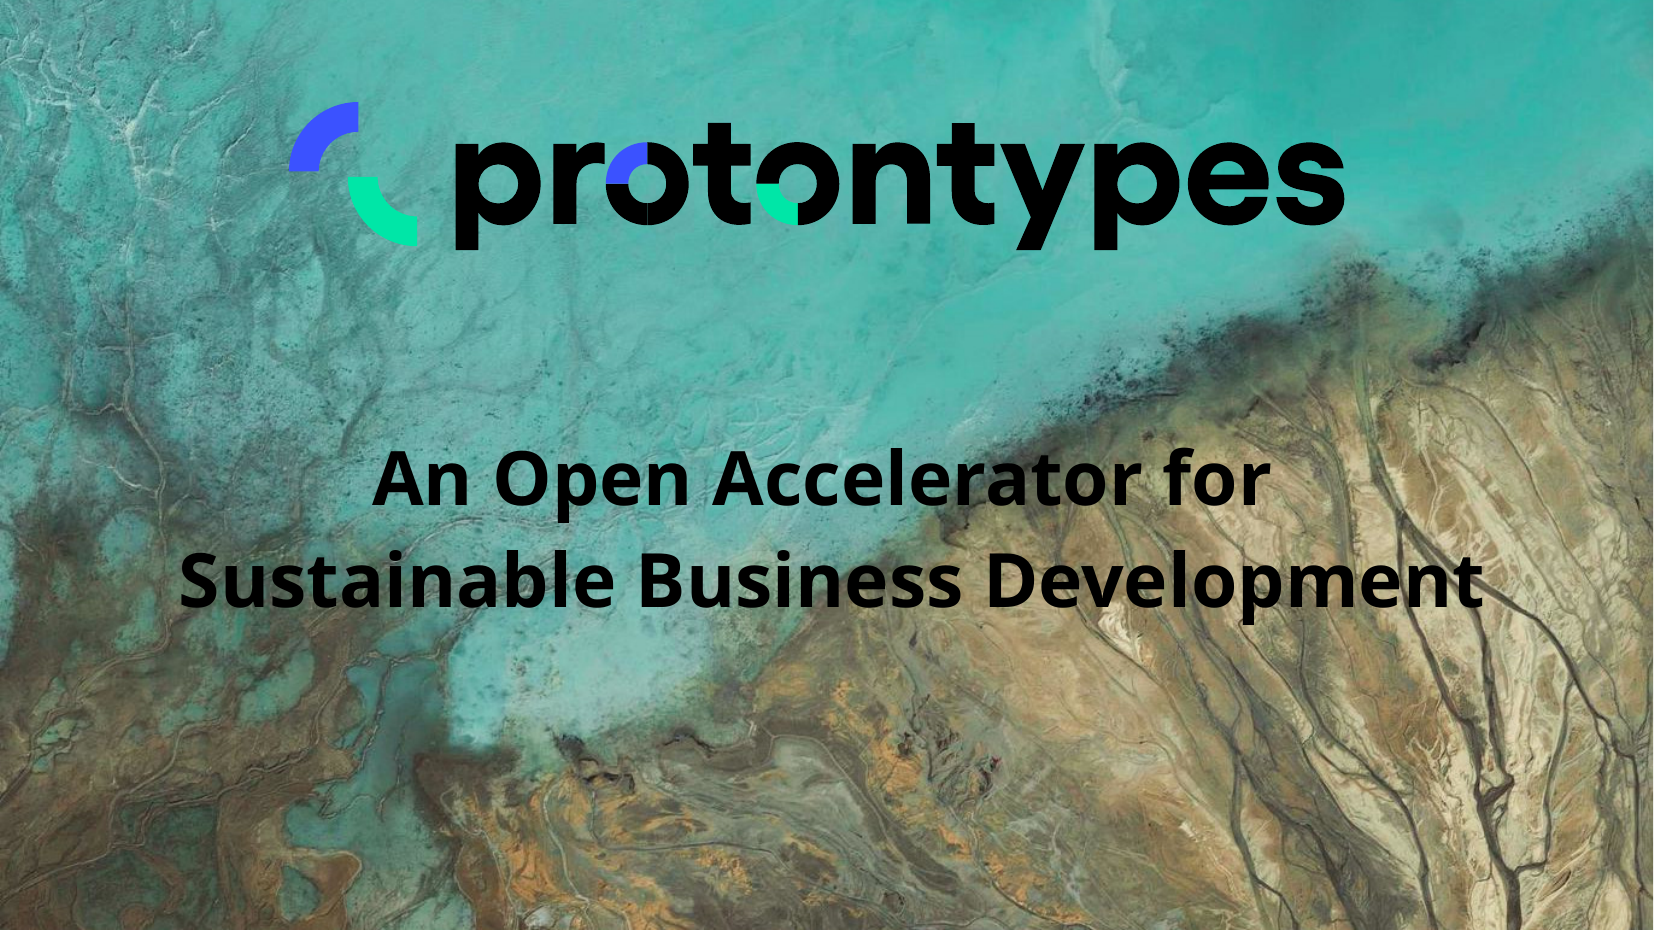

# An Open Accelerator for Sustainable Business Development